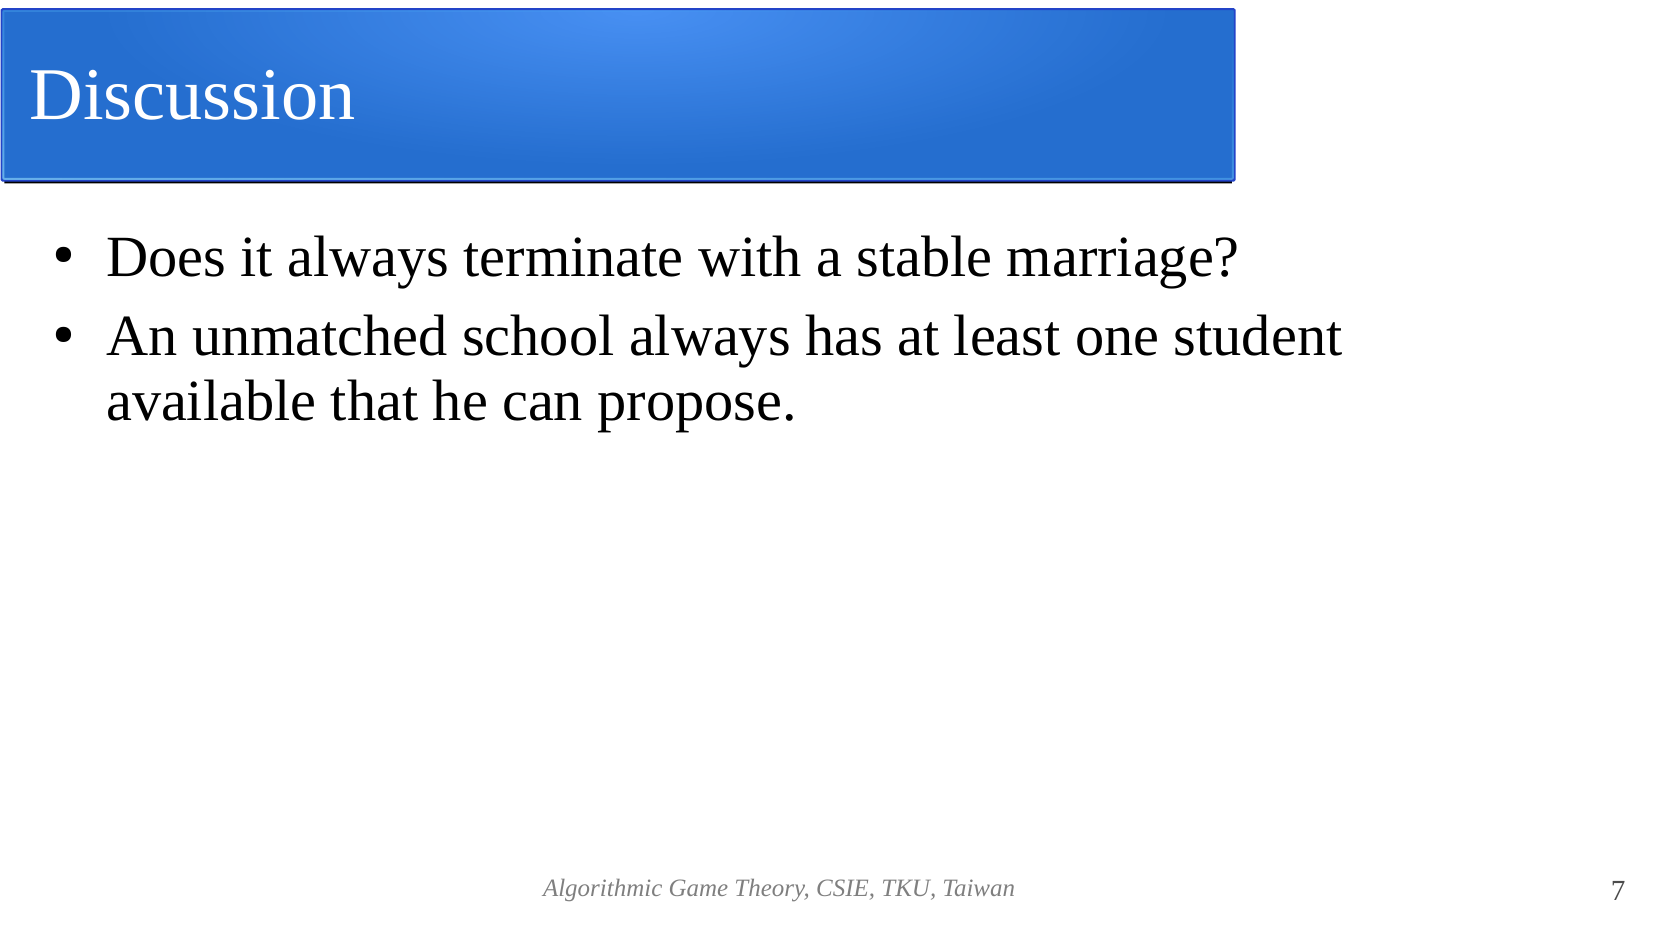

# Discussion
Does it always terminate with a stable marriage?
An unmatched school always has at least one student available that he can propose.
Algorithmic Game Theory, CSIE, TKU, Taiwan
7